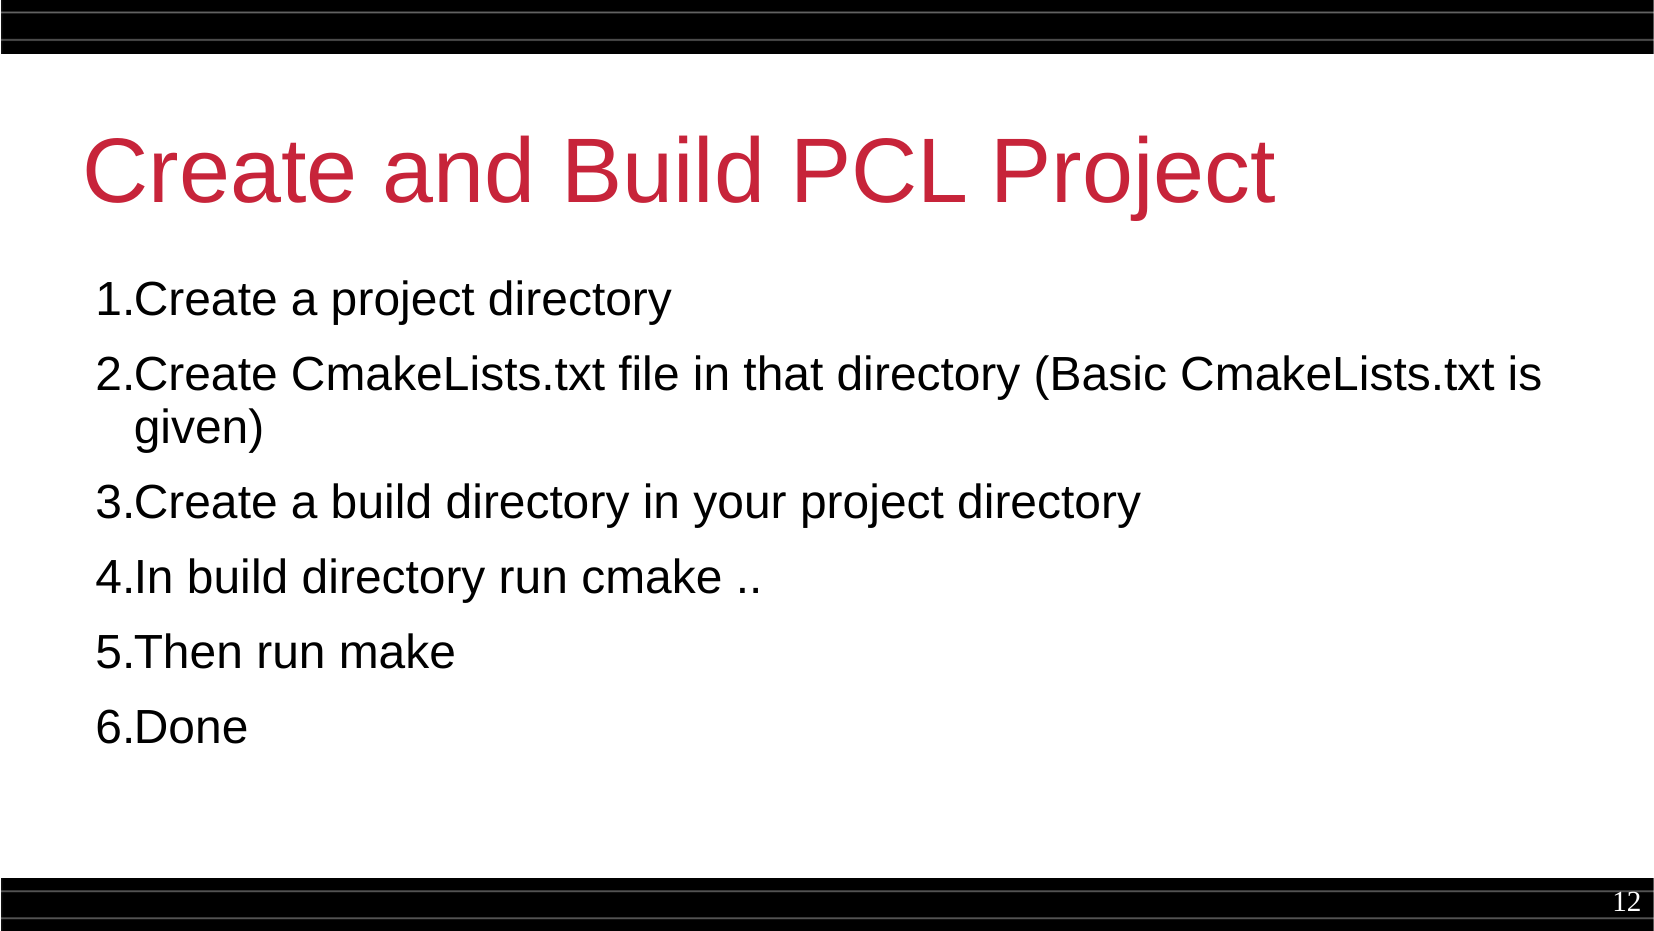

# Create and Build PCL Project
Create a project directory
Create CmakeLists.txt file in that directory (Basic CmakeLists.txt is given)
Create a build directory in your project directory
In build directory run cmake ..
Then run make
Done